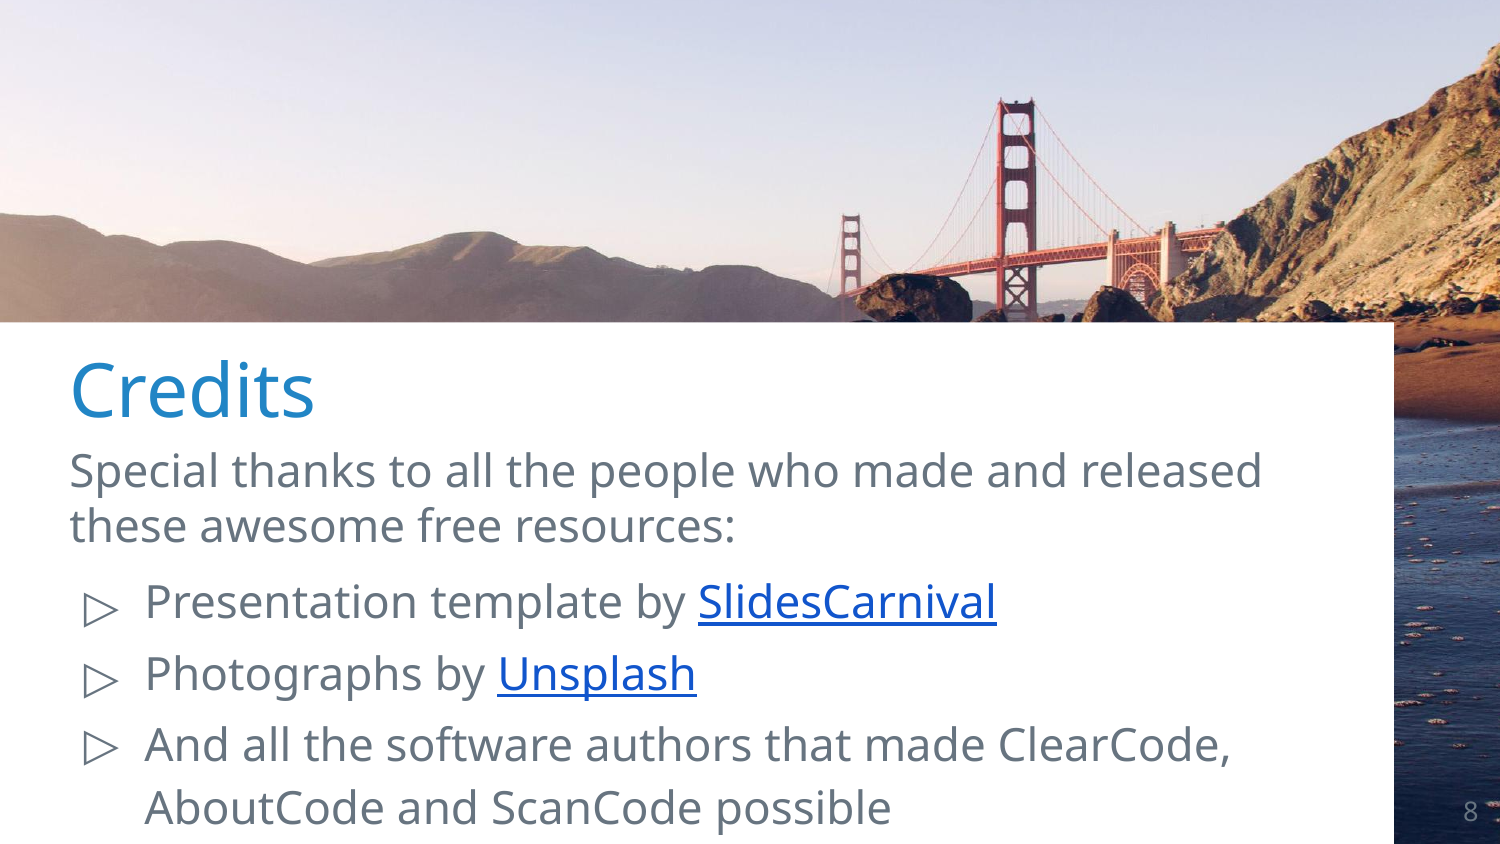

# Credits
Special thanks to all the people who made and released these awesome free resources:
Presentation template by SlidesCarnival
Photographs by Unsplash
And all the software authors that made ClearCode, AboutCode and ScanCode possible
© 2017 nexB